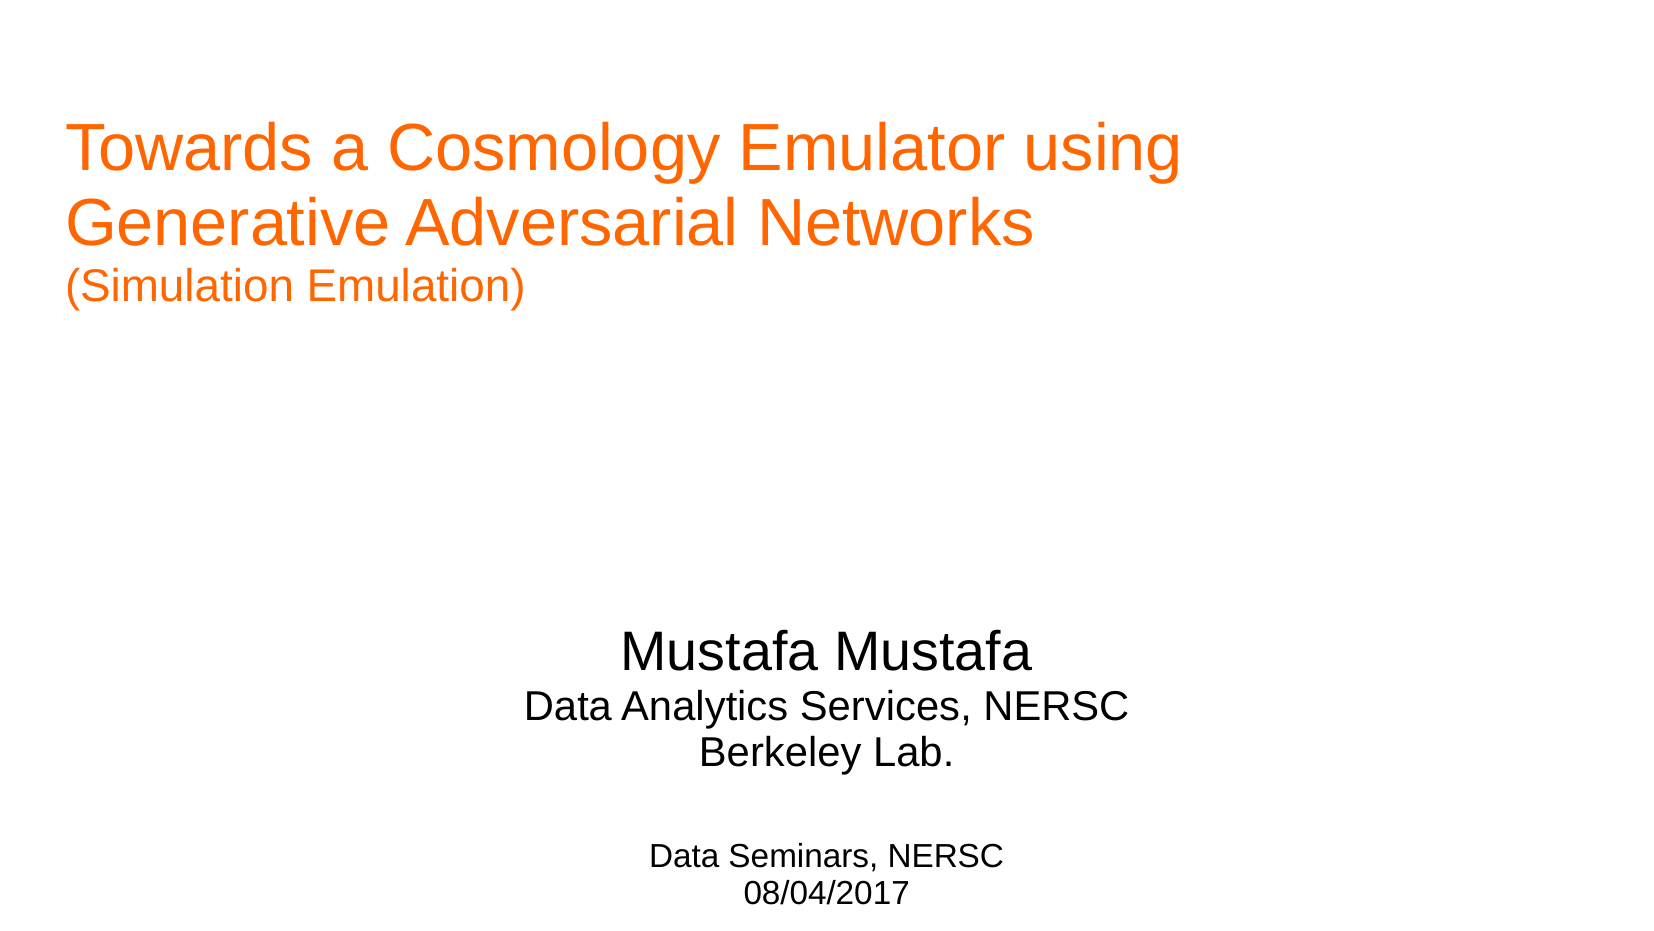

# Towards a Cosmology Emulator using Generative Adversarial Networks (Simulation Emulation)
Mustafa Mustafa
Data Analytics Services, NERSC
Berkeley Lab.
Data Seminars, NERSC
08/04/2017